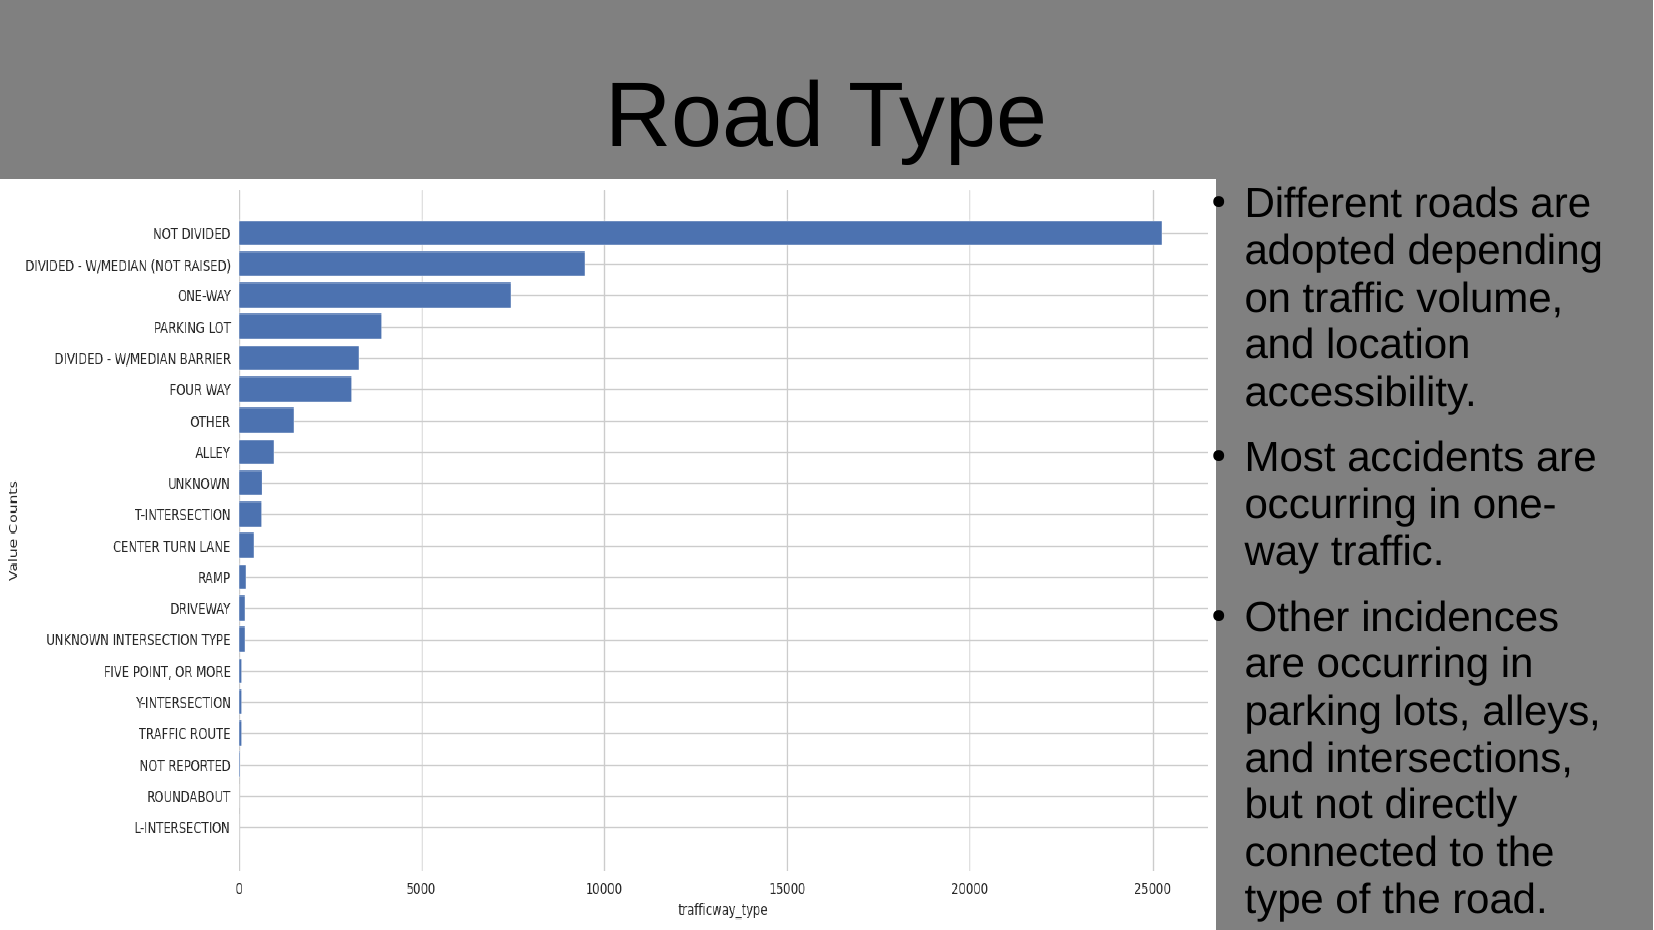

# Road Type
Different roads are adopted depending on traffic volume, and location accessibility.
Most accidents are occurring in one-way traffic.
Other incidences are occurring in parking lots, alleys, and intersections, but not directly connected to the type of the road.